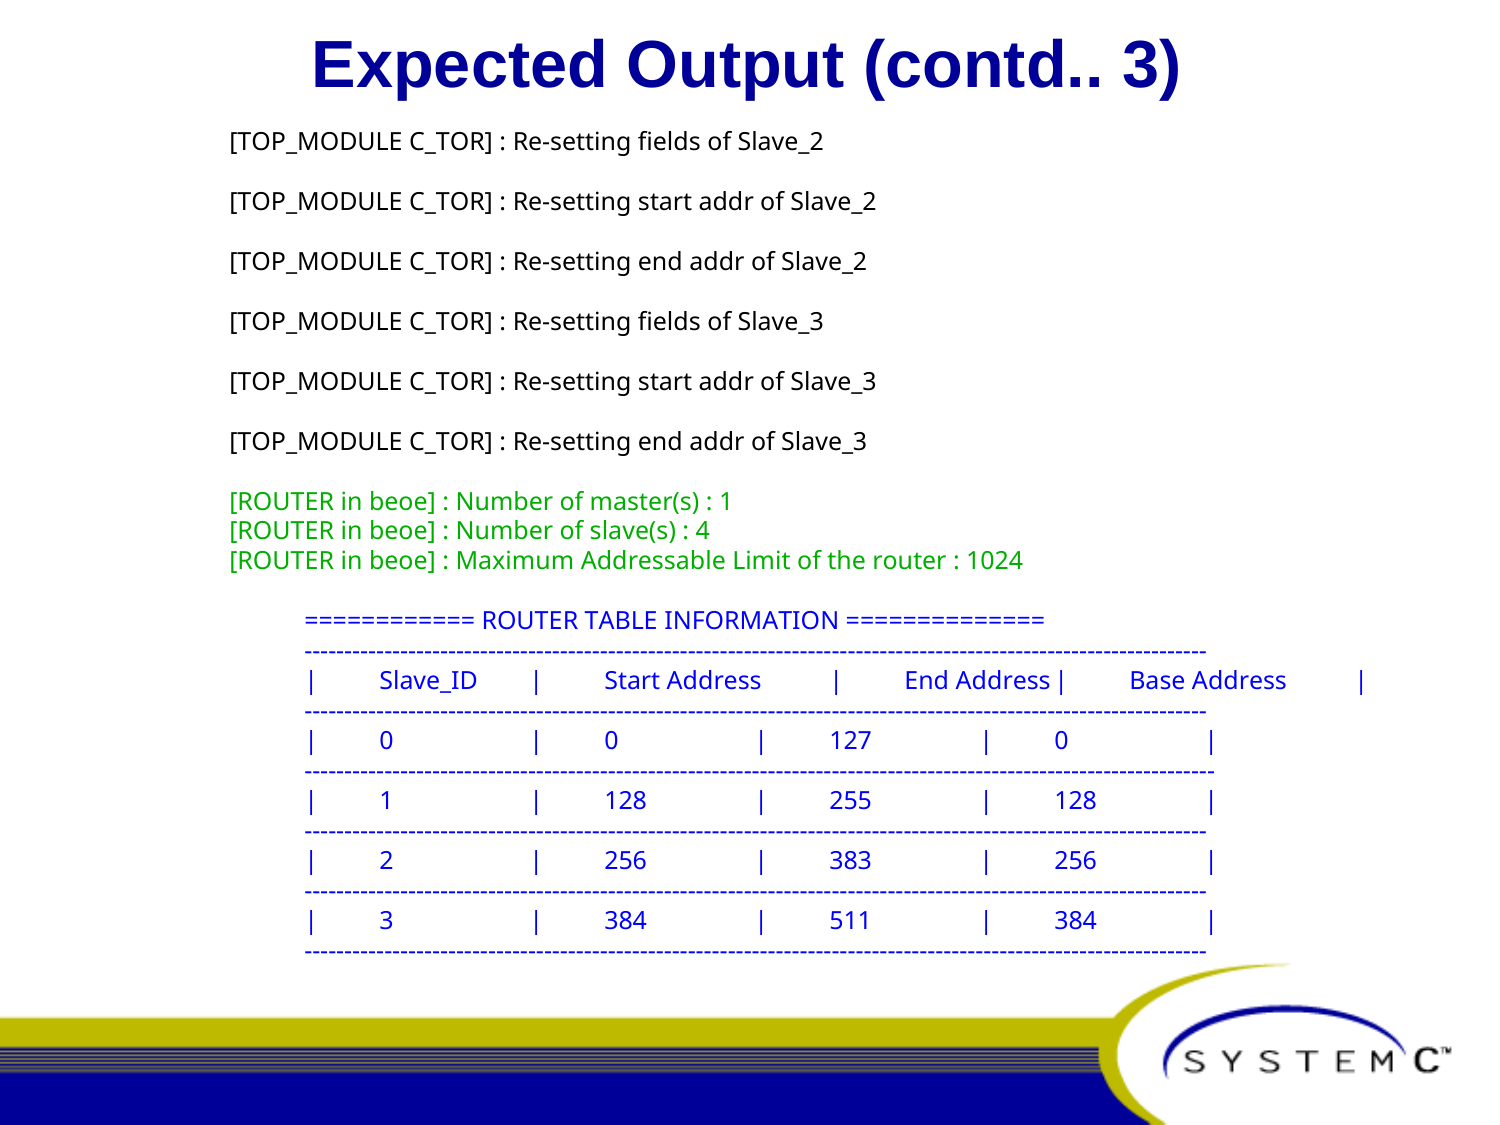

Expected Output (contd.. 3)
[TOP_MODULE C_TOR] : Re-setting fields of Slave_2
[TOP_MODULE C_TOR] : Re-setting start addr of Slave_2
[TOP_MODULE C_TOR] : Re-setting end addr of Slave_2
[TOP_MODULE C_TOR] : Re-setting fields of Slave_3
[TOP_MODULE C_TOR] : Re-setting start addr of Slave_3
[TOP_MODULE C_TOR] : Re-setting end addr of Slave_3
[ROUTER in beoe] : Number of master(s) : 1
[ROUTER in beoe] : Number of slave(s) : 4
[ROUTER in beoe] : Maximum Addressable Limit of the router : 1024
	============ ROUTER TABLE INFORMATION ==============
	-----------------------------------------------------------------------------------------------------------------
	|	Slave_ID	|	Start Address	|	End Address	|	Base Address	|
	-----------------------------------------------------------------------------------------------------------------
	|	0		|	0		|	127		|	0		|
	------------------------------------------------------------------------------------------------------------------
	|	1		|	128		|	255		|	128		|
	-----------------------------------------------------------------------------------------------------------------
	|	2		|	256		|	383		|	256		|
	-----------------------------------------------------------------------------------------------------------------
	|	3		|	384		|	511		|	384		|
	-----------------------------------------------------------------------------------------------------------------